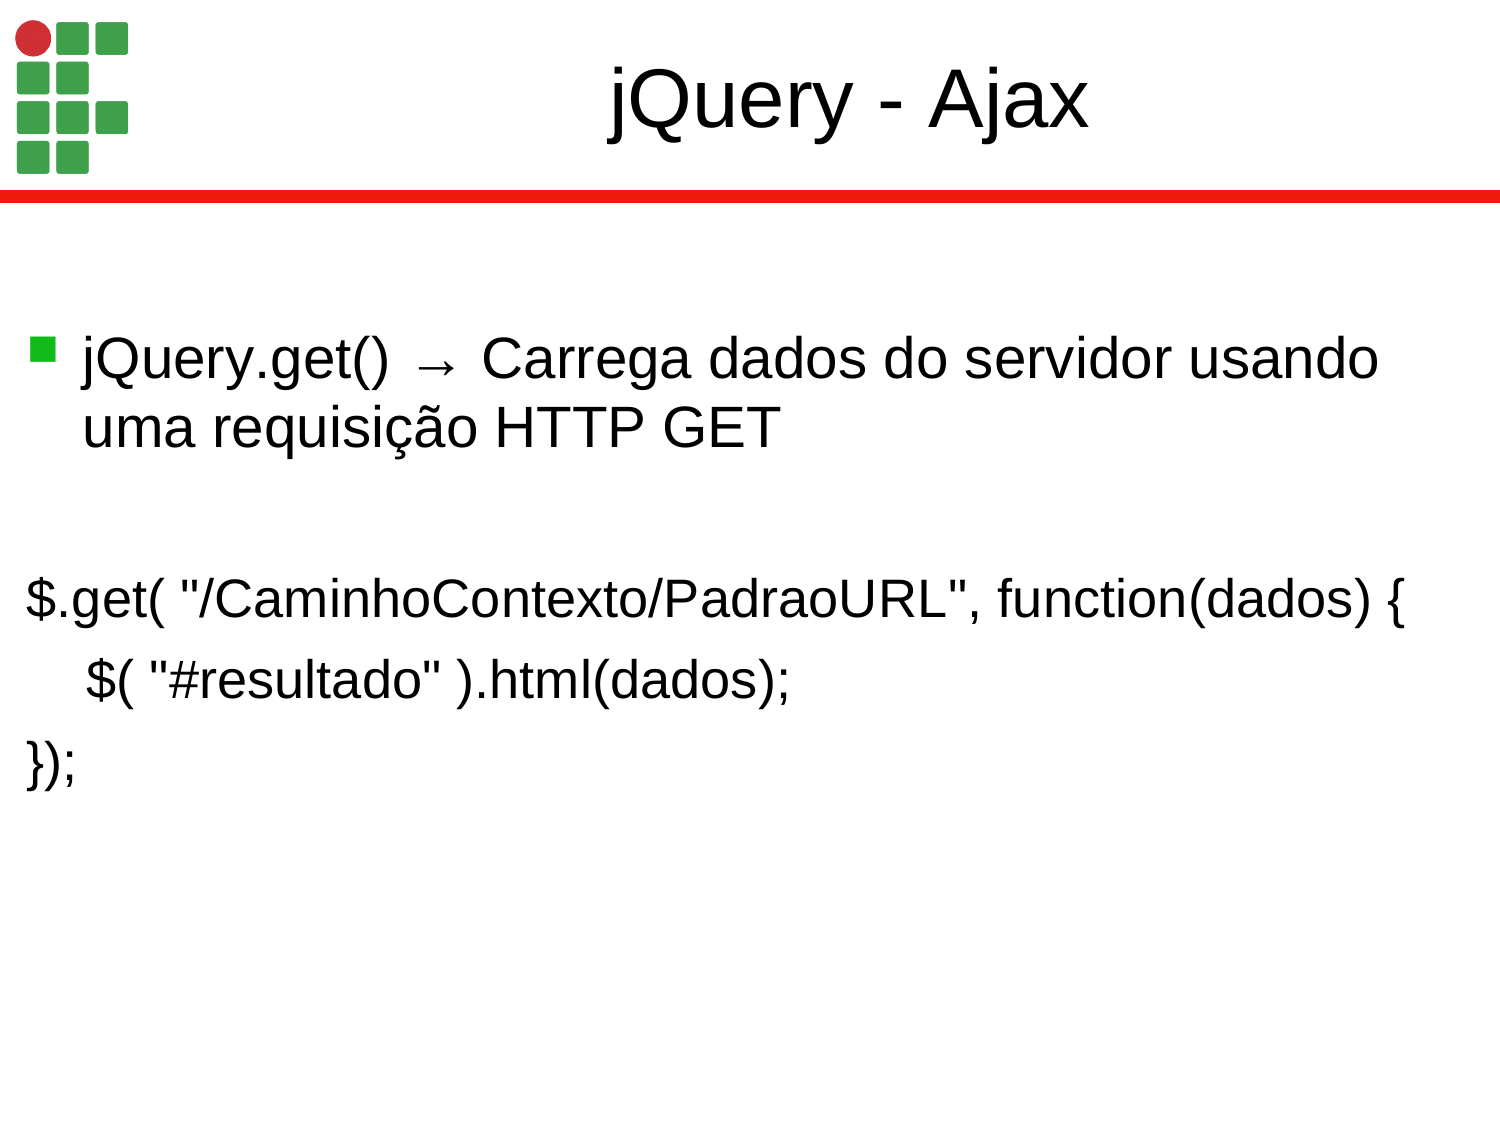

# jQuery - Ajax
jQuery.get() → Carrega dados do servidor usando uma requisição HTTP GET
$.get( "/CaminhoContexto/PadraoURL", function(dados) {
 $( "#resultado" ).html(dados);
});